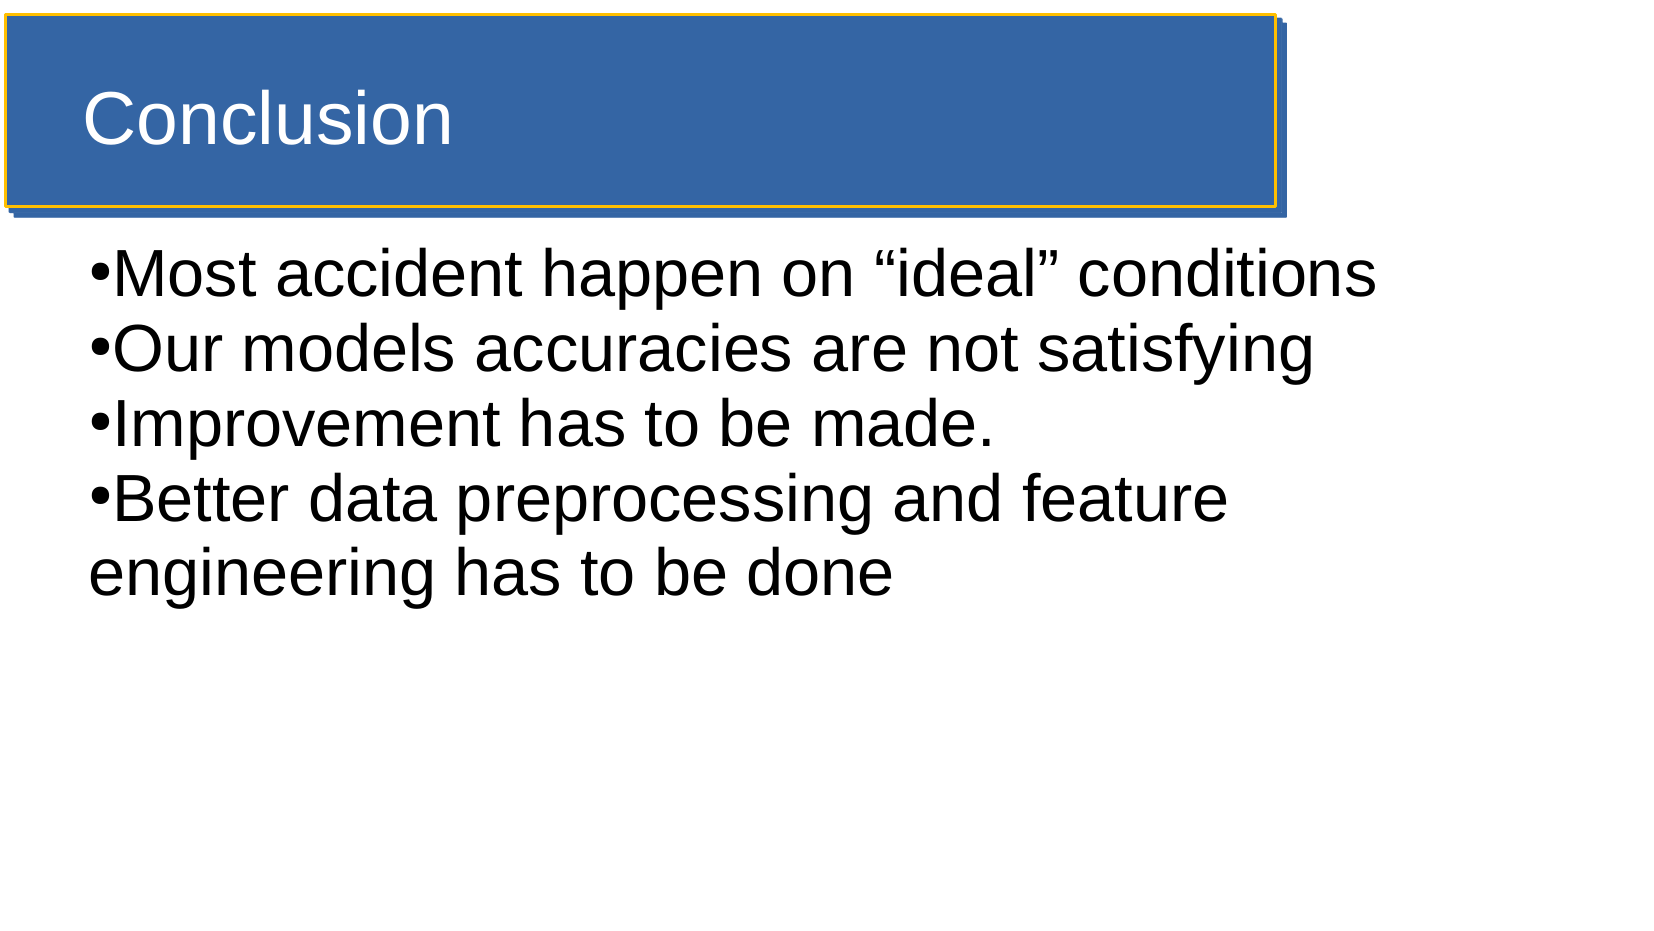

# Conclusion
Most accident happen on “ideal” conditions
Our models accuracies are not satisfying
Improvement has to be made.
Better data preprocessing and feature engineering has to be done